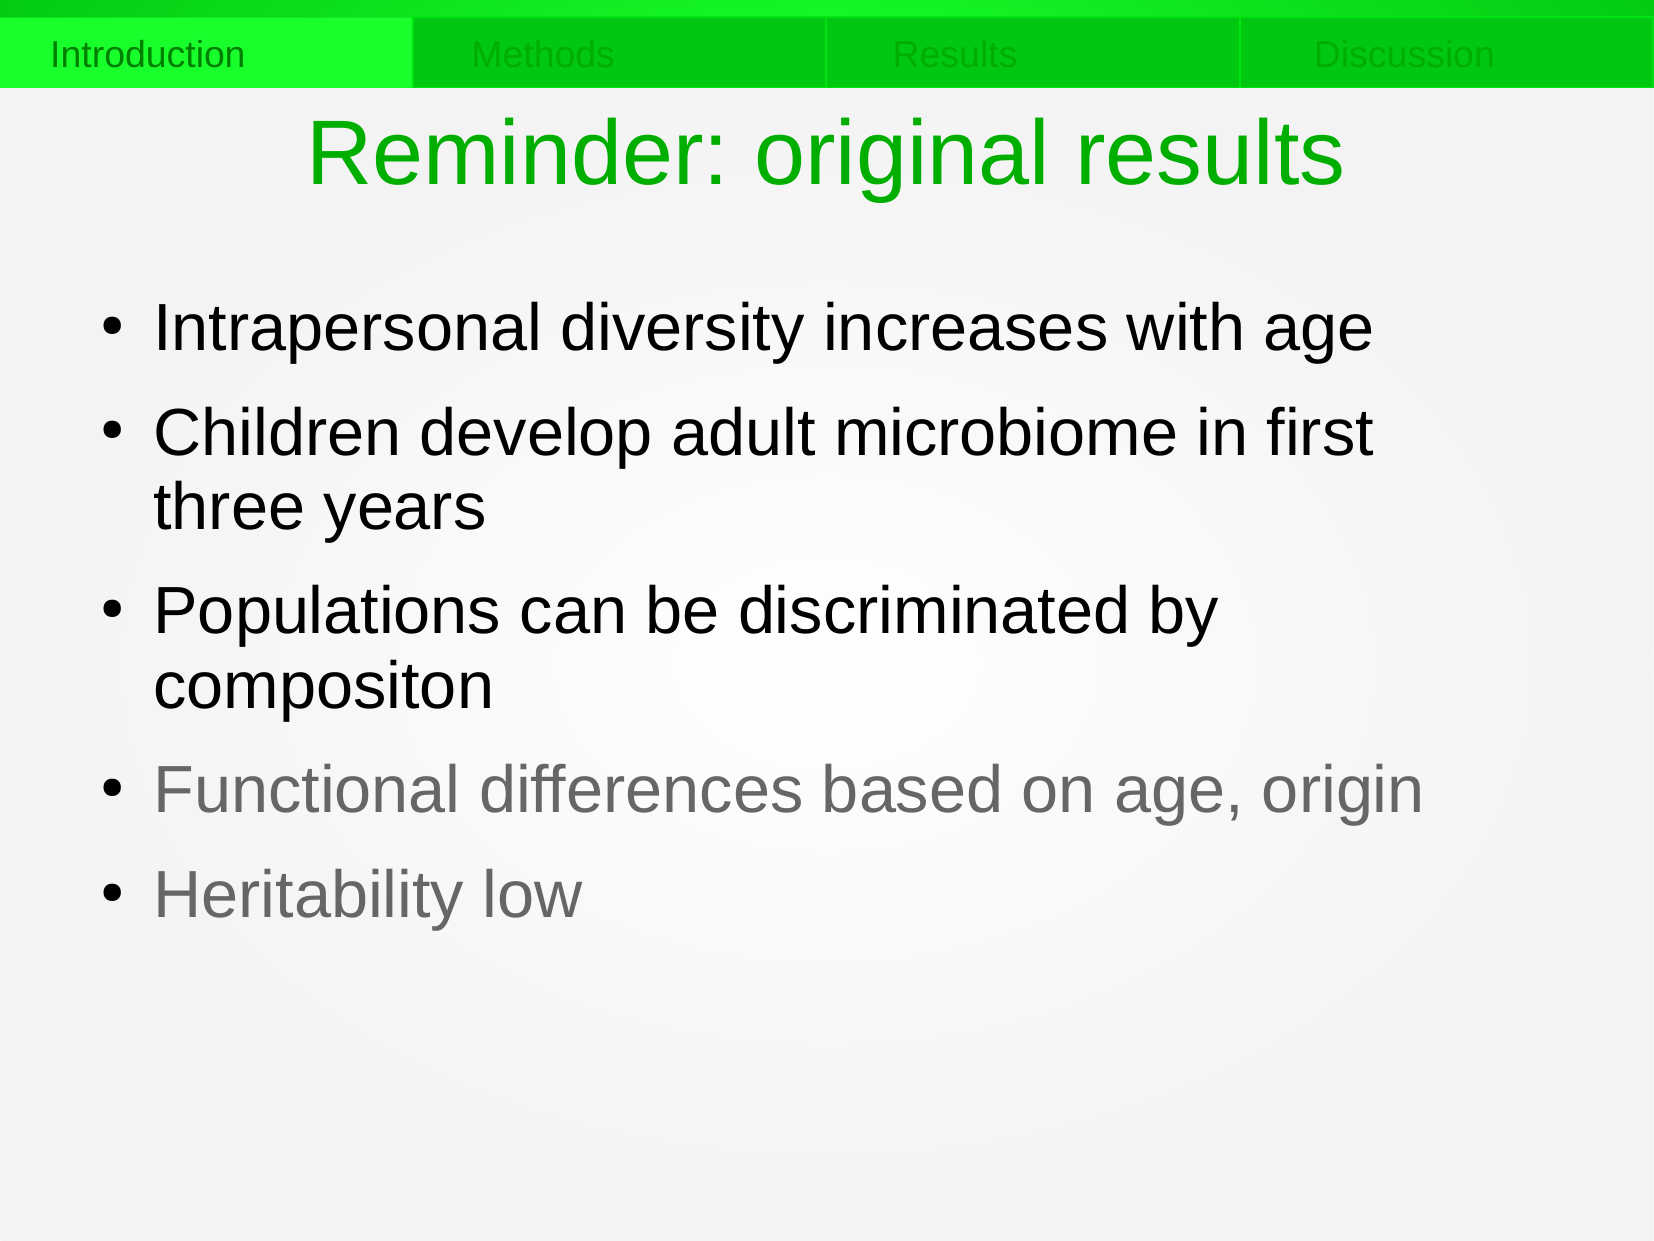

Introduction
Methods
Results
Discussion
# Reminder: original results
Intrapersonal diversity increases with age
Children develop adult microbiome in first three years
Populations can be discriminated by compositon
Functional differences based on age, origin
Heritability low